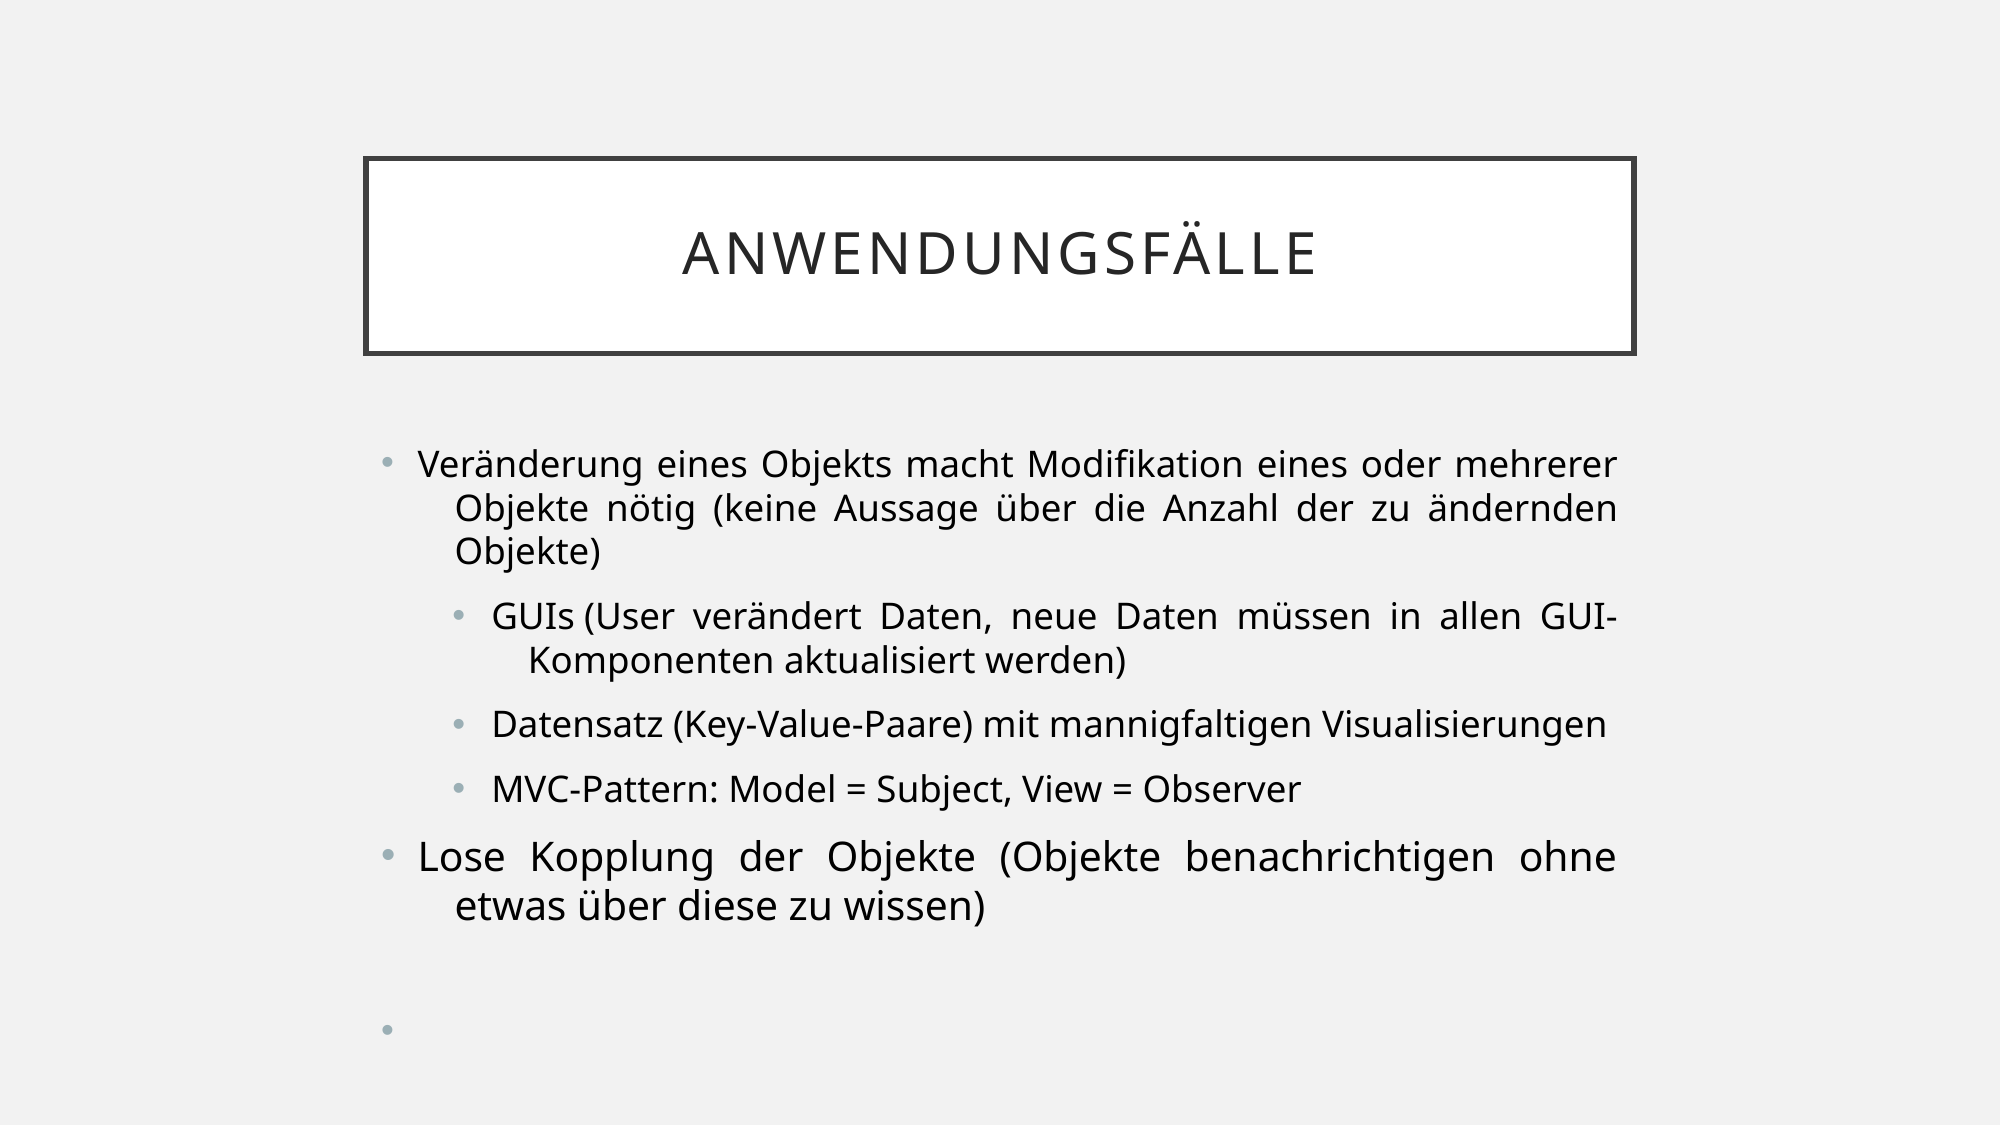

# Anwendungsfälle
Veränderung eines Objekts macht Modifikation eines oder mehrerer Objekte nötig (keine Aussage über die Anzahl der zu ändernden Objekte)
GUIs (User verändert Daten, neue Daten müssen in allen GUI-Komponenten aktualisiert werden)
Datensatz (Key-Value-Paare) mit mannigfaltigen Visualisierungen
MVC-Pattern: Model = Subject, View = Observer
Lose Kopplung der Objekte (Objekte benachrichtigen ohne etwas über diese zu wissen)